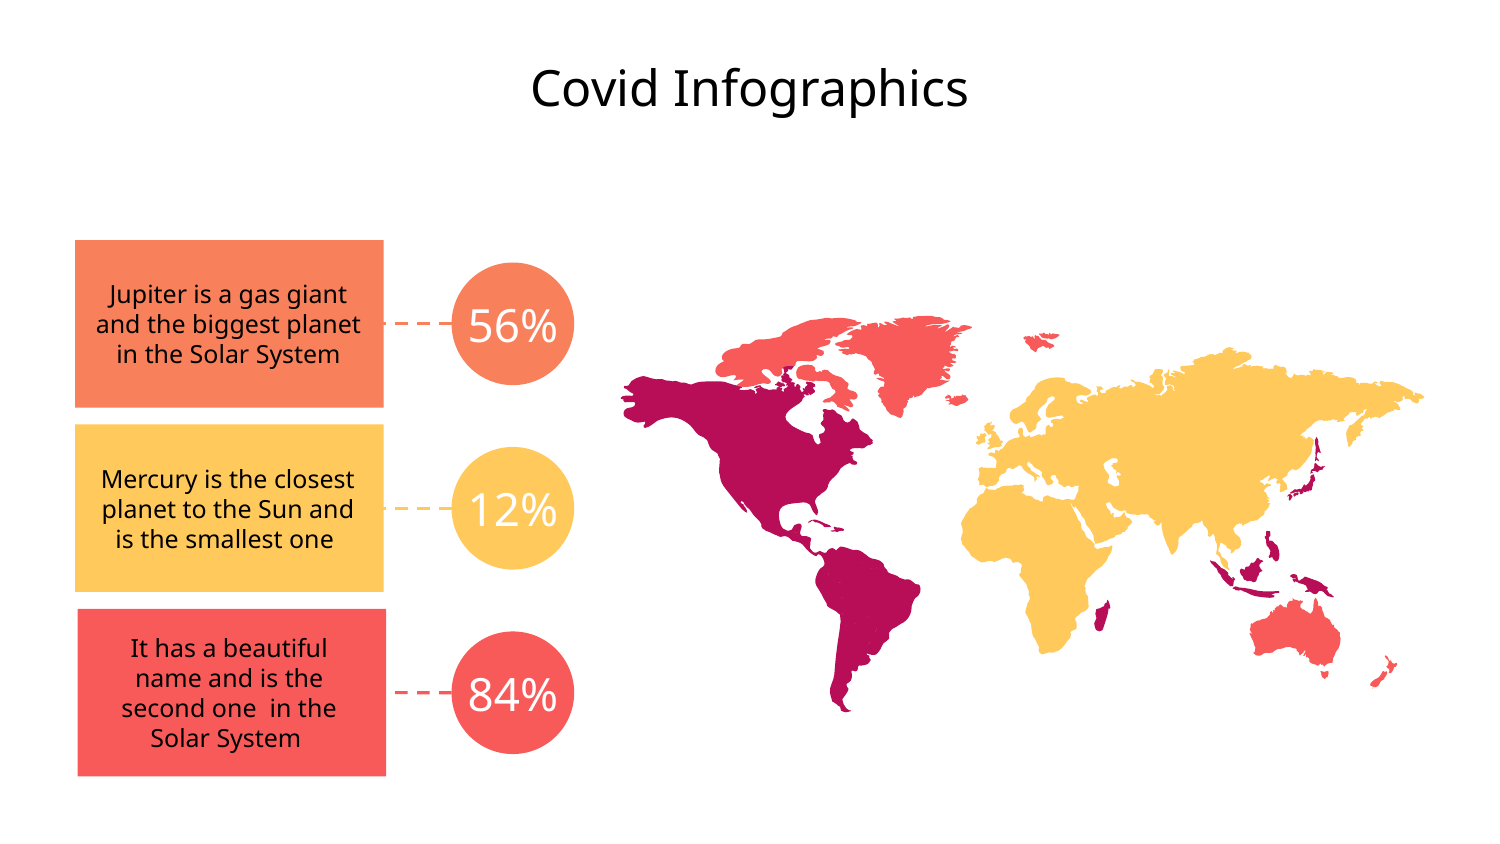

# Covid Infographics
Jupiter is a gas giant and the biggest planet in the Solar System
56%
Mercury is the closest planet to the Sun and is the smallest one
12%
It has a beautiful name and is the second one in the Solar System
84%